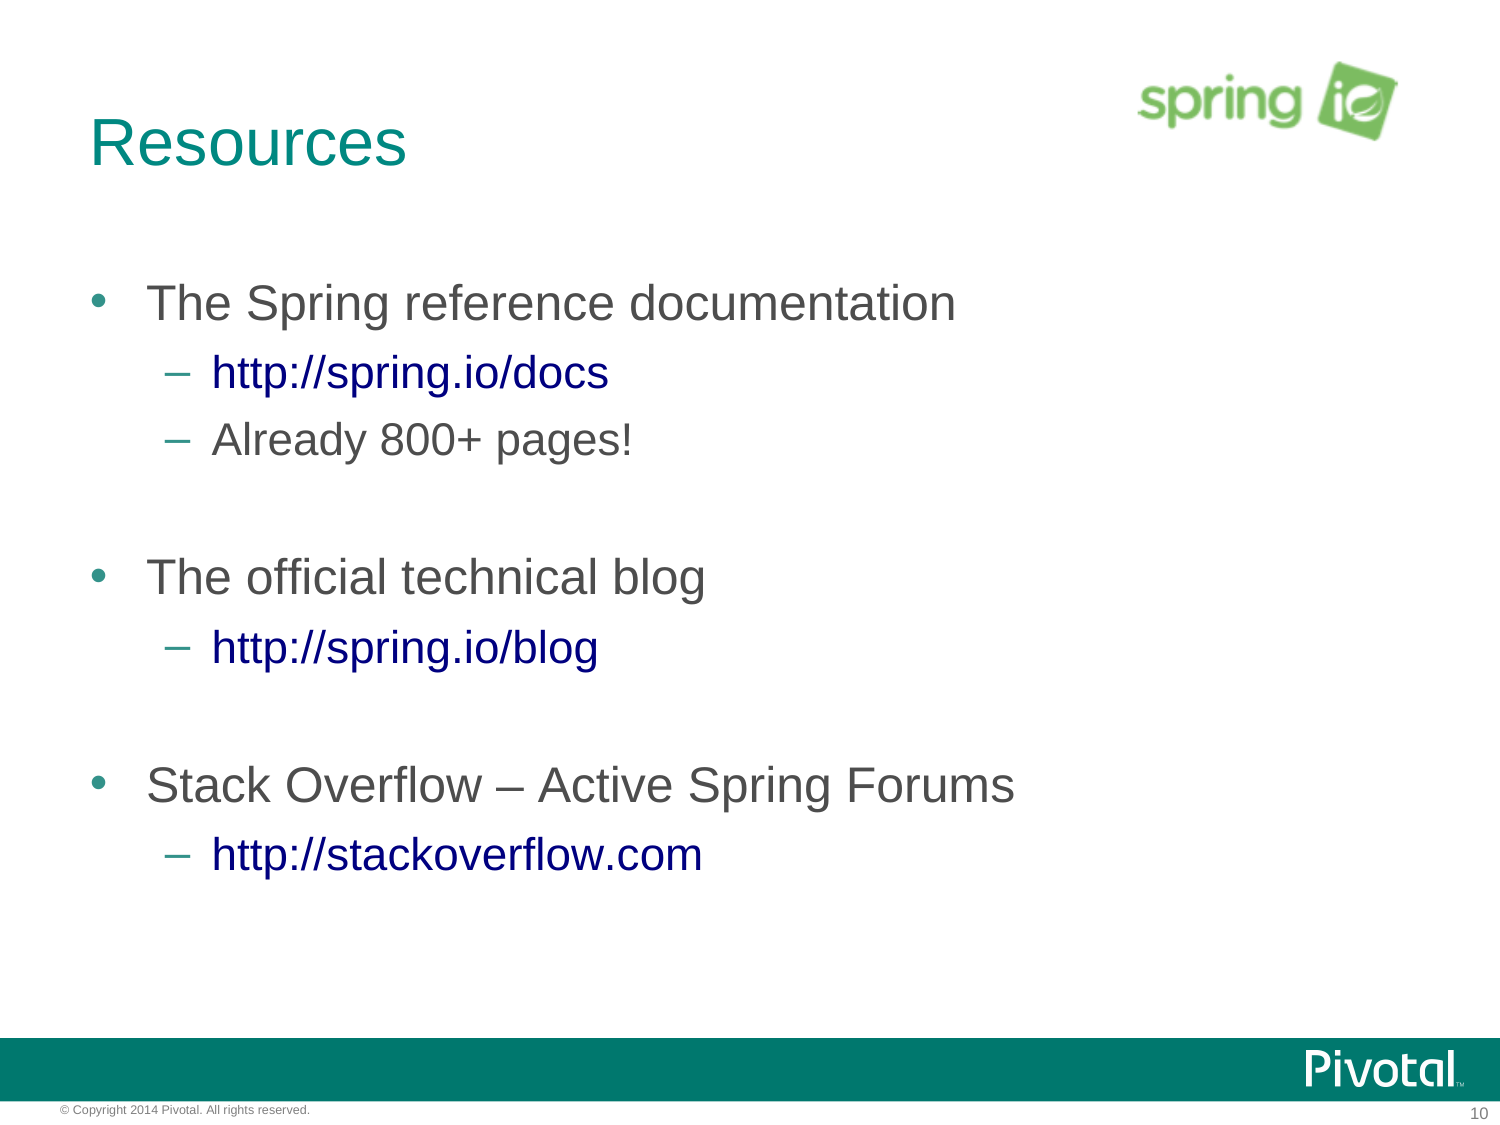

# Resources
The Spring reference documentation
http://spring.io/docs
Already 800+ pages!
The official technical blog
http://spring.io/blog
Stack Overflow – Active Spring Forums
http://stackoverflow.com